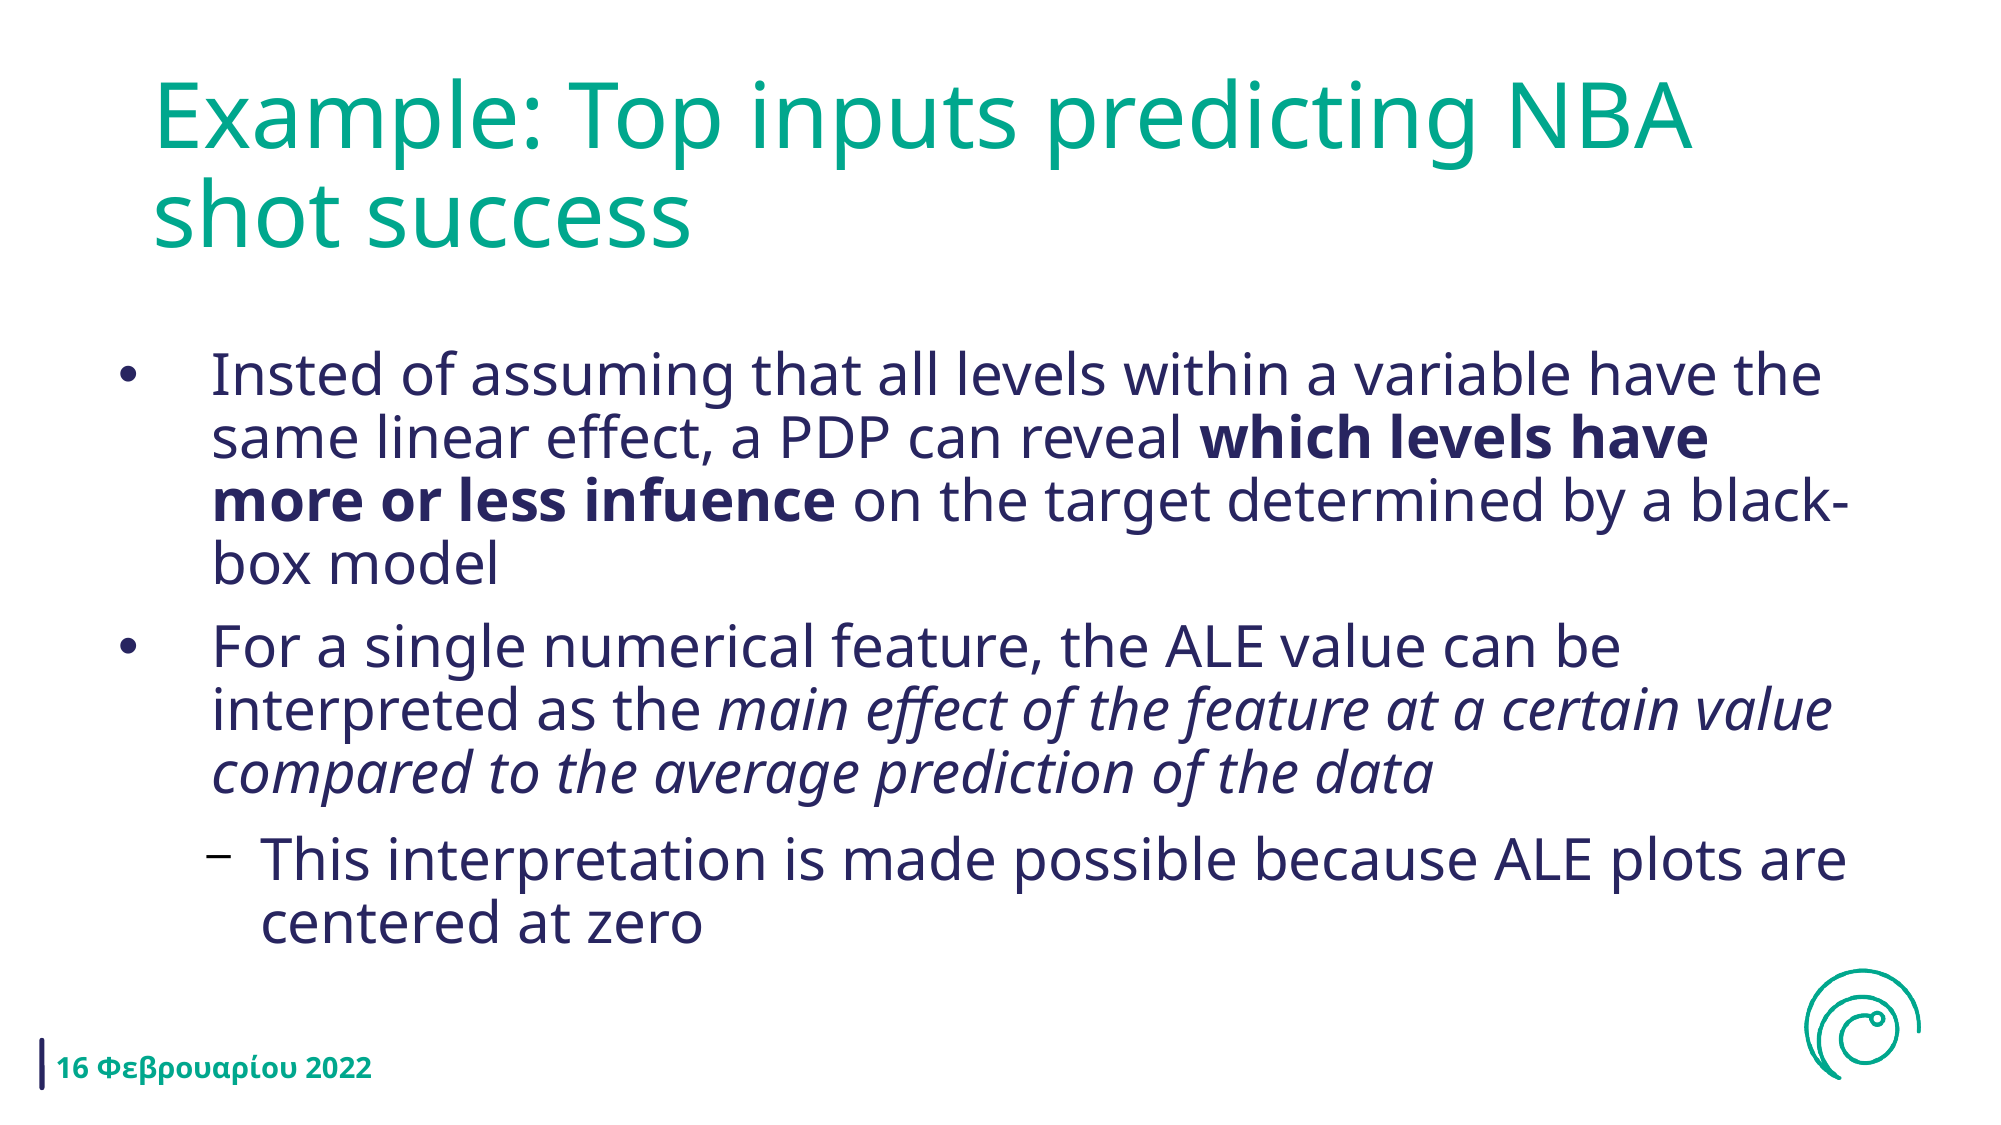

# Example: Top inputs predicting NBA shot success
Insted of assuming that all levels within a variable have the same linear effect, a PDP can reveal which levels have more or less infuence on the target determined by a black-box model
For a single numerical feature, the ALE value can be interpreted as the main effect of the feature at a certain value compared to the average prediction of the data
This interpretation is made possible because ALE plots are centered at zero